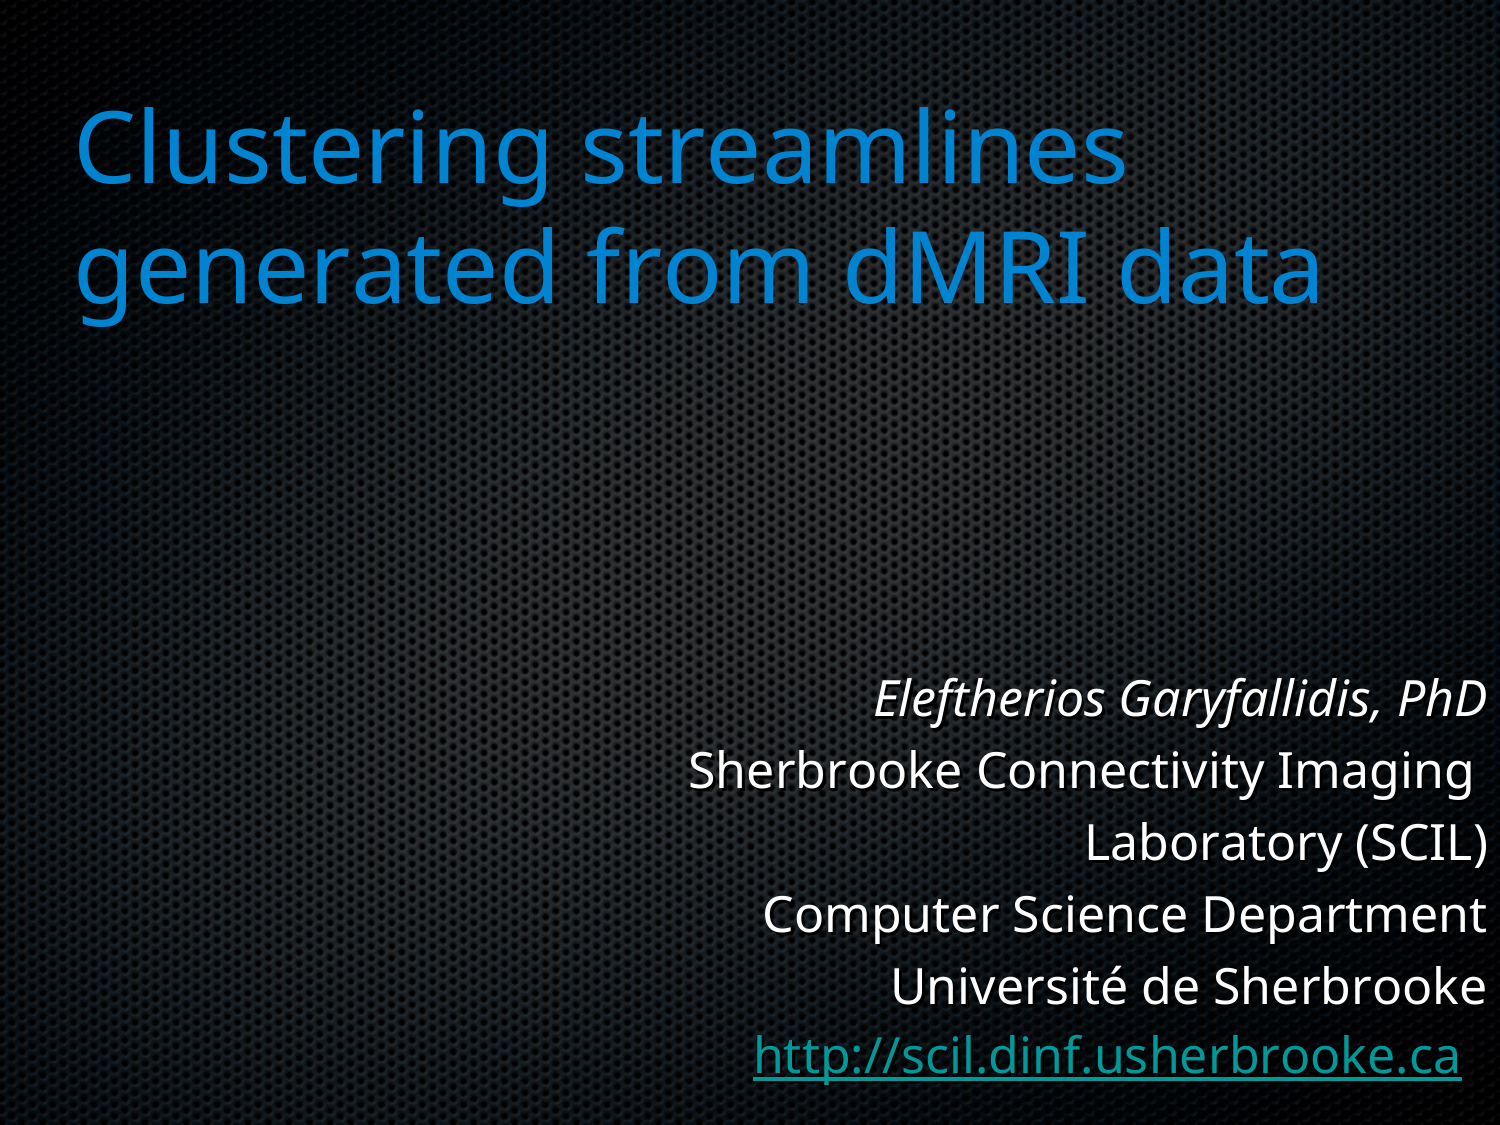

Clustering streamlines
generated from dMRI data
Eleftherios Garyfallidis, PhD
Sherbrooke Connectivity Imaging
Laboratory (SCIL)
Computer Science Department
Université de Sherbrooke
http://scil.dinf.usherbrooke.ca